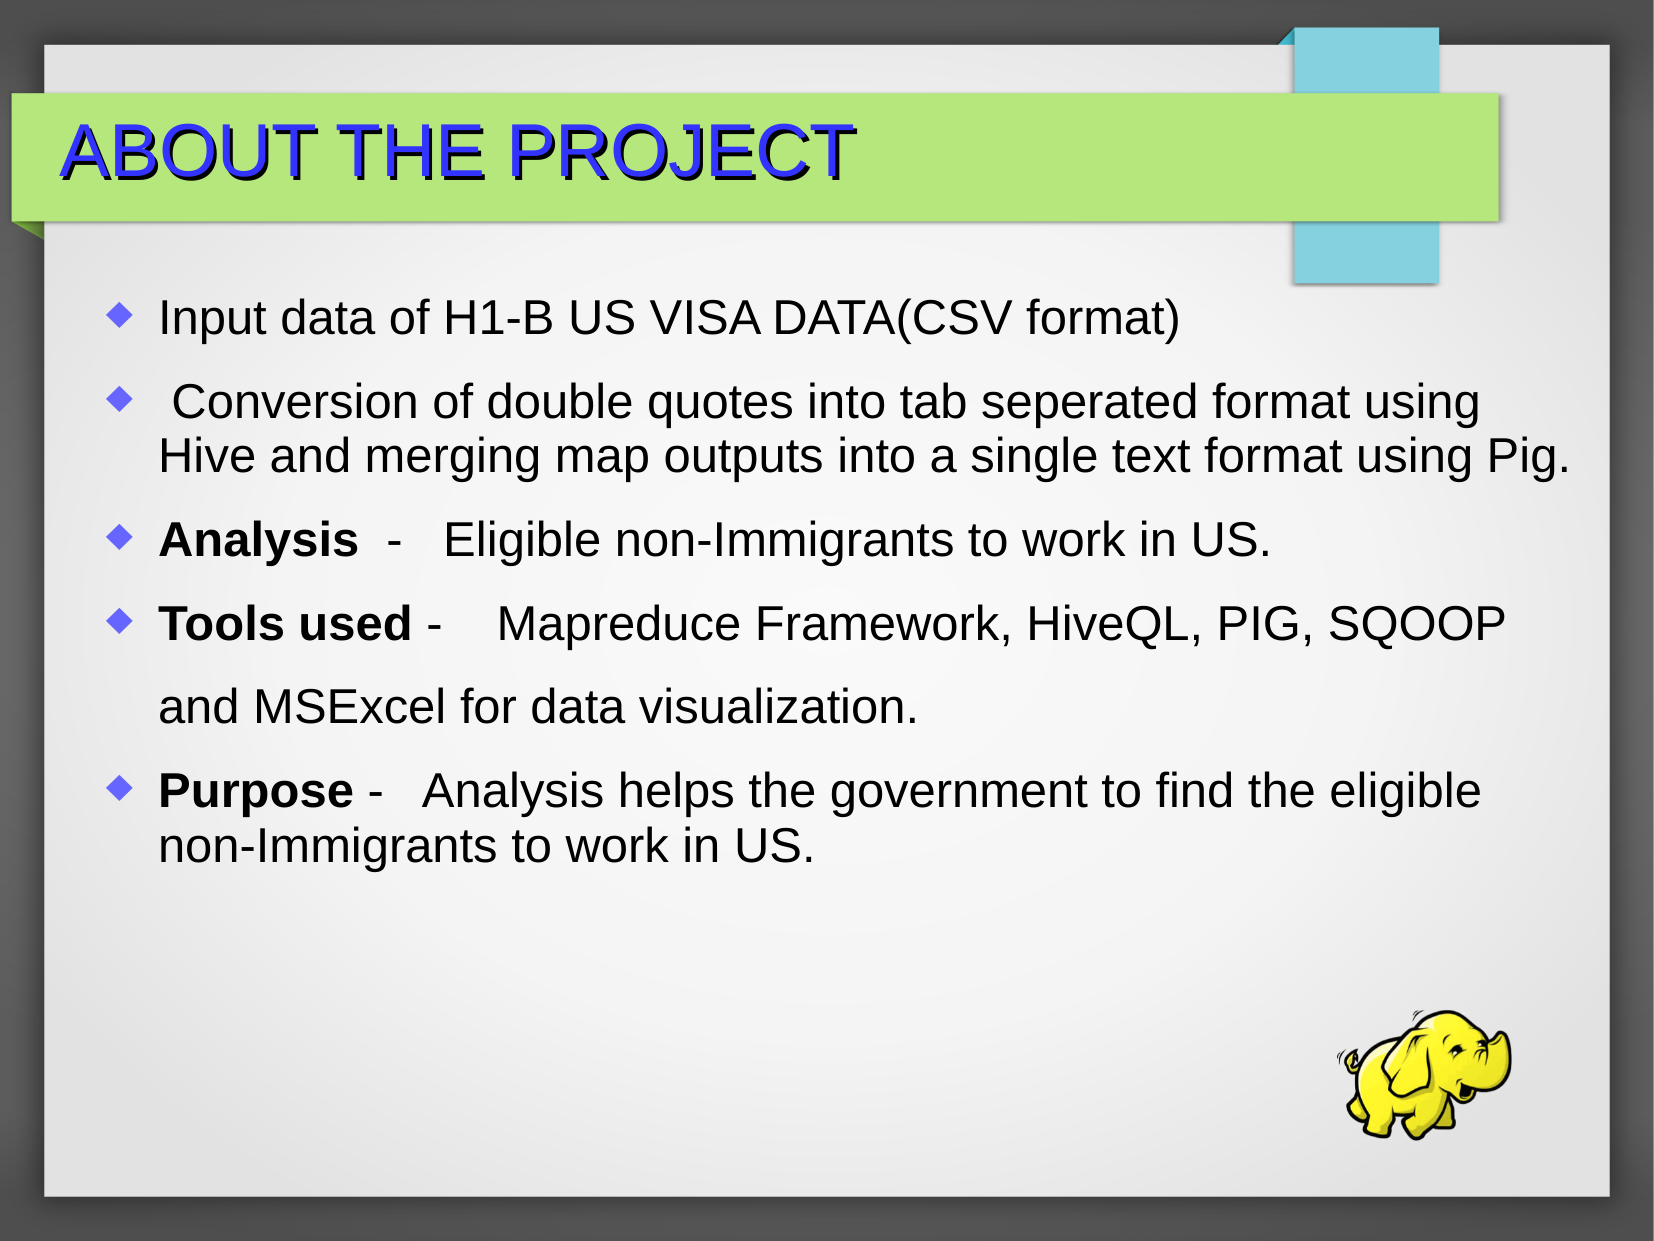

# ABOUT THE PROJECT
Input data of H1-B US VISA DATA(CSV format)
 Conversion of double quotes into tab seperated format using Hive and merging map outputs into a single text format using Pig.
Analysis - Eligible non-Immigrants to work in US.
Tools used - Mapreduce Framework, HiveQL, PIG, SQOOP
and MSExcel for data visualization.
Purpose - Analysis helps the government to find the eligible non-Immigrants to work in US.